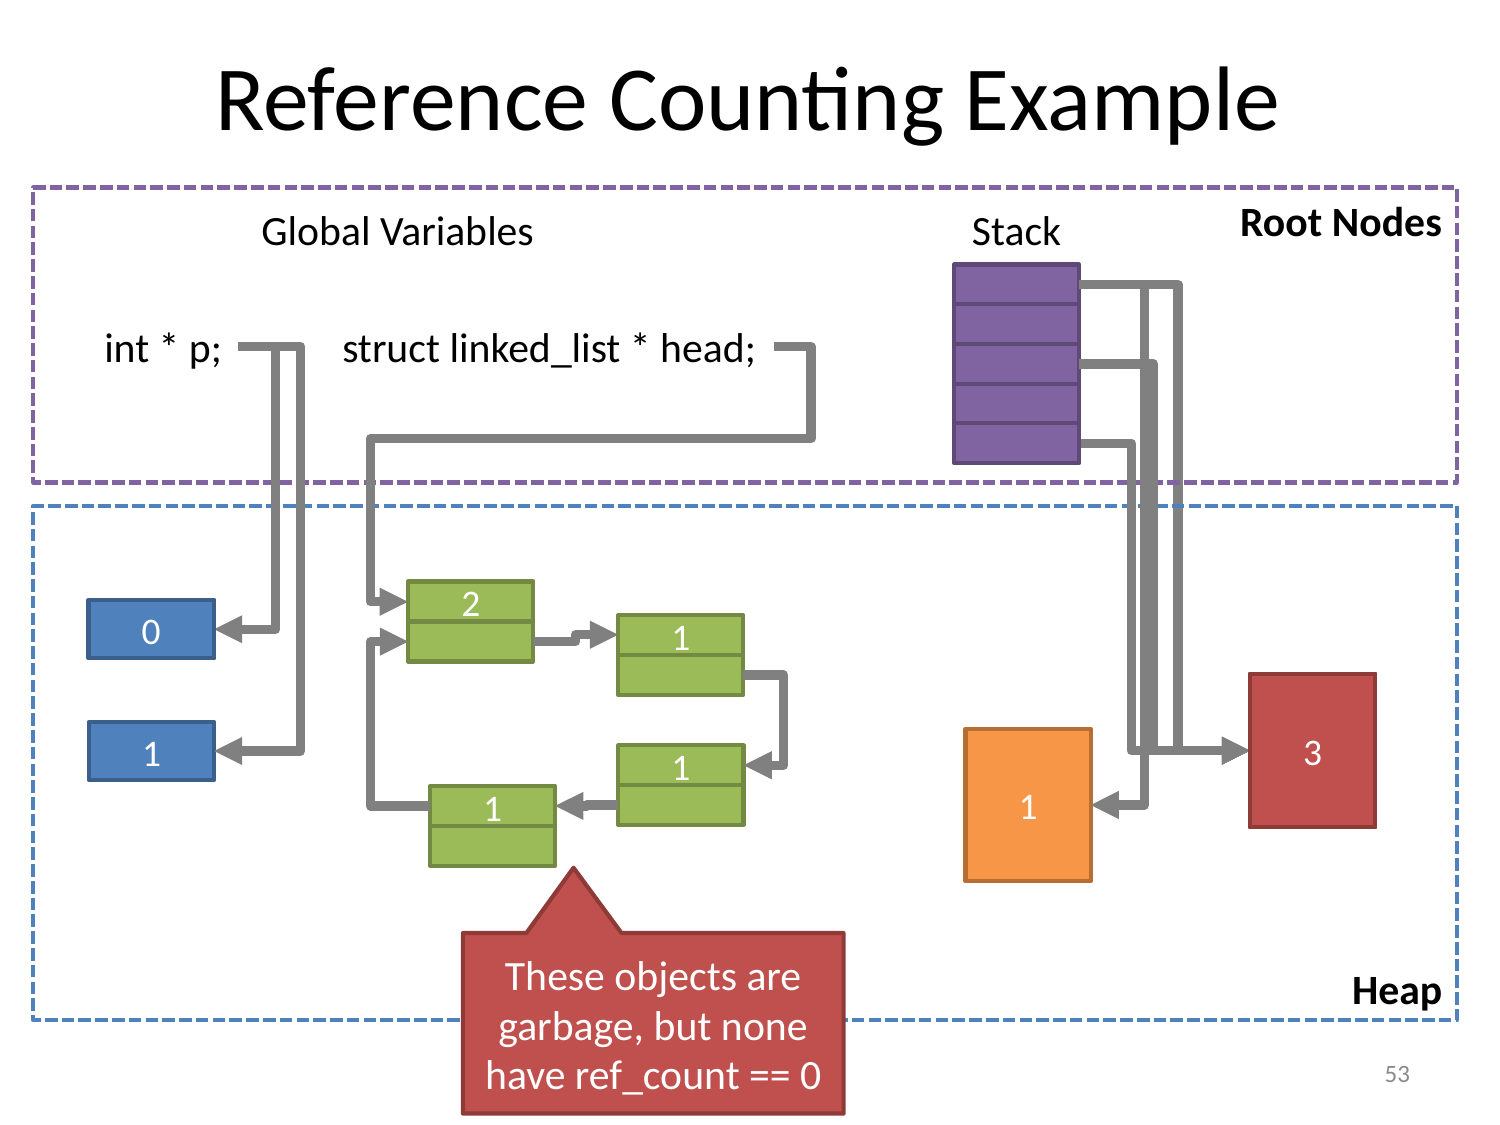

# Reference Counting Example
Root Nodes
Stack
Global Variables
int * p;
struct linked_list * head;
Heap
2
1
0
1
1
0
1
2
3
1
1
1
1
These objects are garbage, but none have ref_count == 0